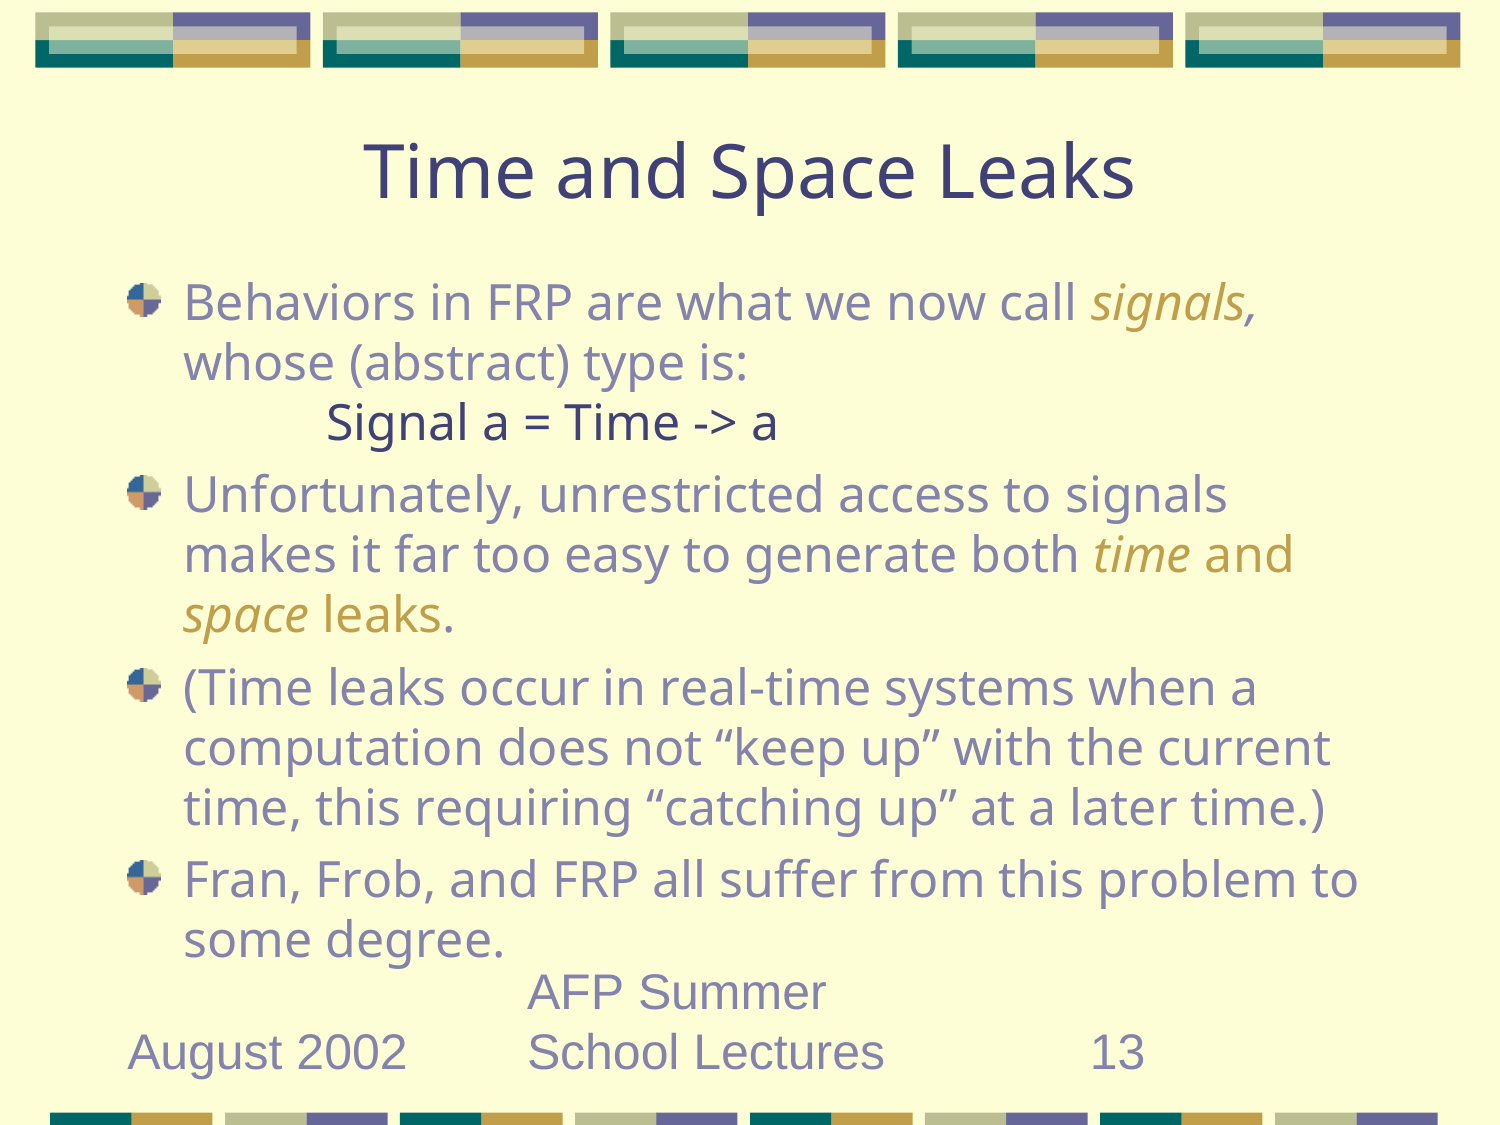

# Time and Space Leaks
Behaviors in FRP are what we now call signals, whose (abstract) type is:
 Signal a = Time -> a
Unfortunately, unrestricted access to signals makes it far too easy to generate both time and space leaks.
(Time leaks occur in real-time systems when a computation does not “keep up” with the current time, this requiring “catching up” at a later time.)‏
Fran, Frob, and FRP all suffer from this problem to some degree.
August 2002
13